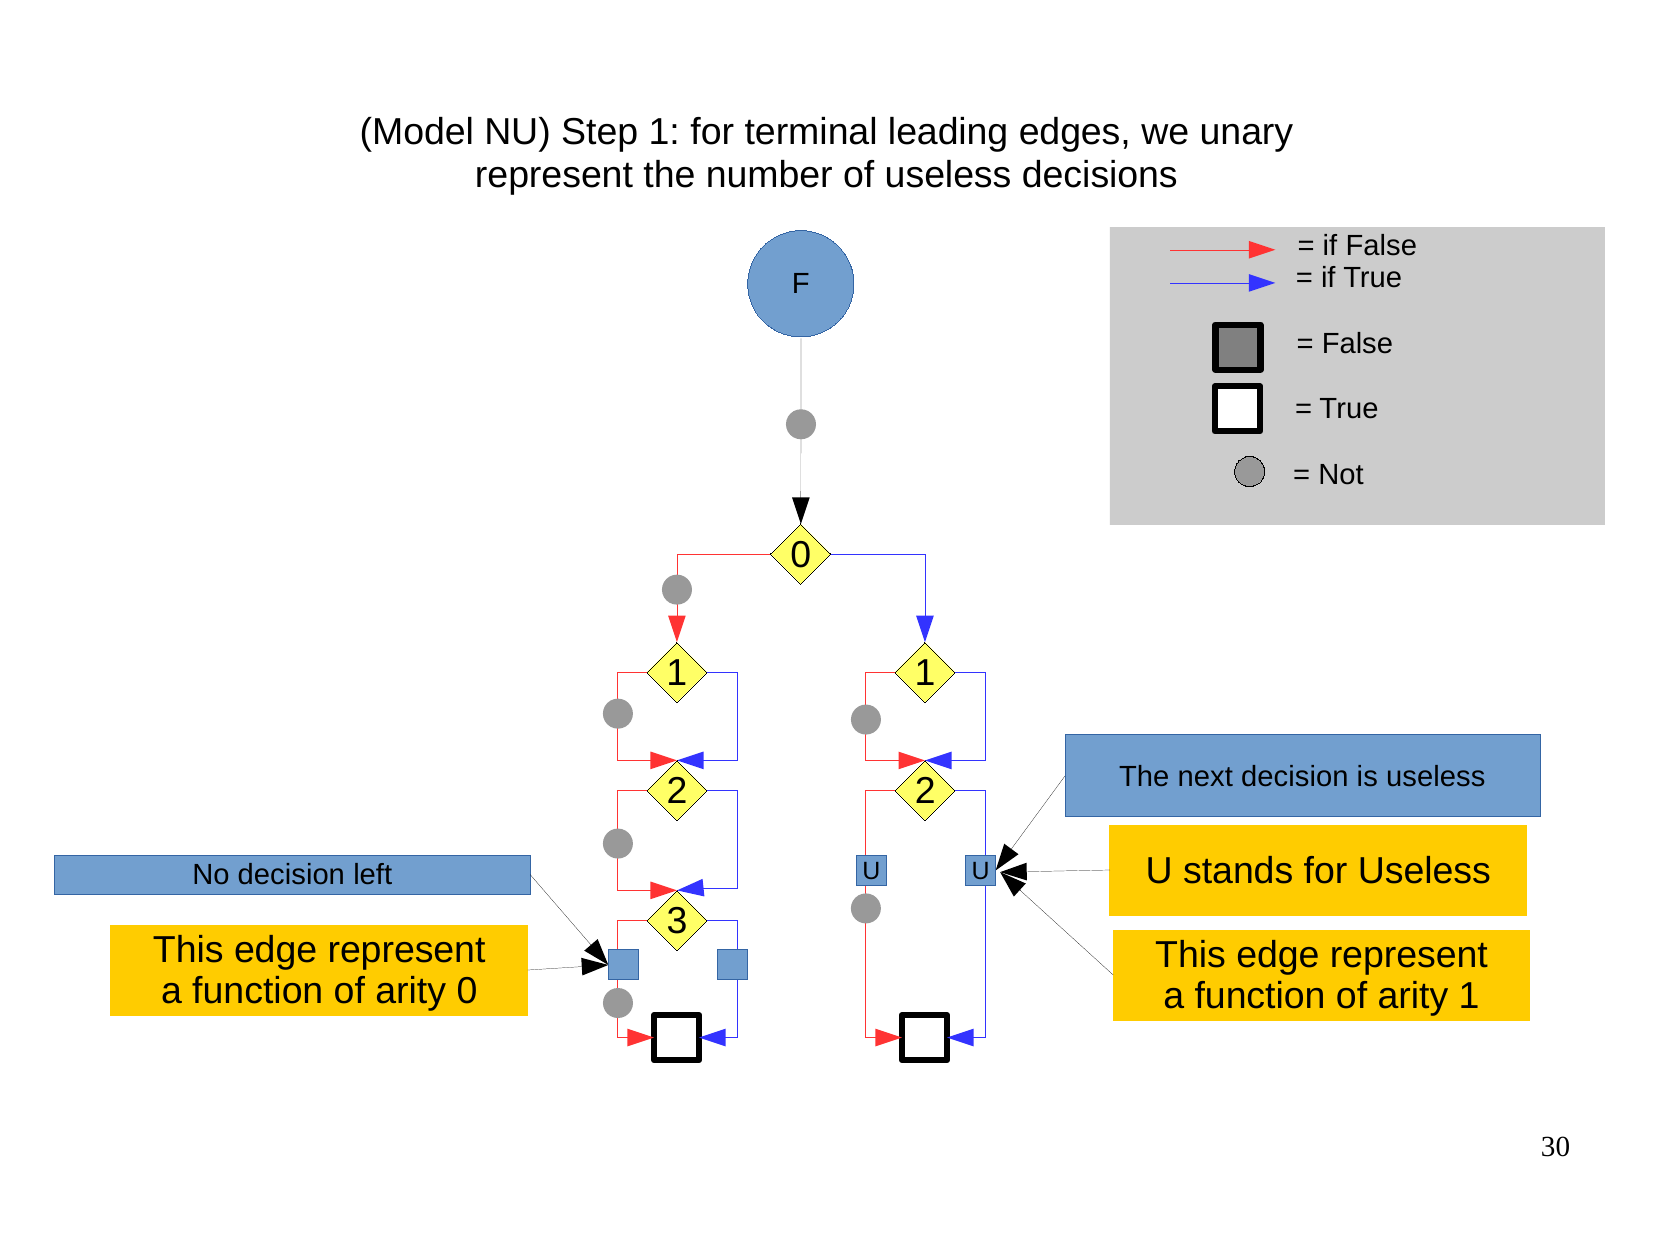

# (Model NU) Step 1: for terminal leading edges, we unary represent the number of useless decisions
= if False
= if True
= False
= True
= Not
F
0
1
1
The next decision is useless
2
2
U stands for Useless
No decision left
U
U
3
This edge represent
a function of arity 0
This edge represent
a function of arity 1
30